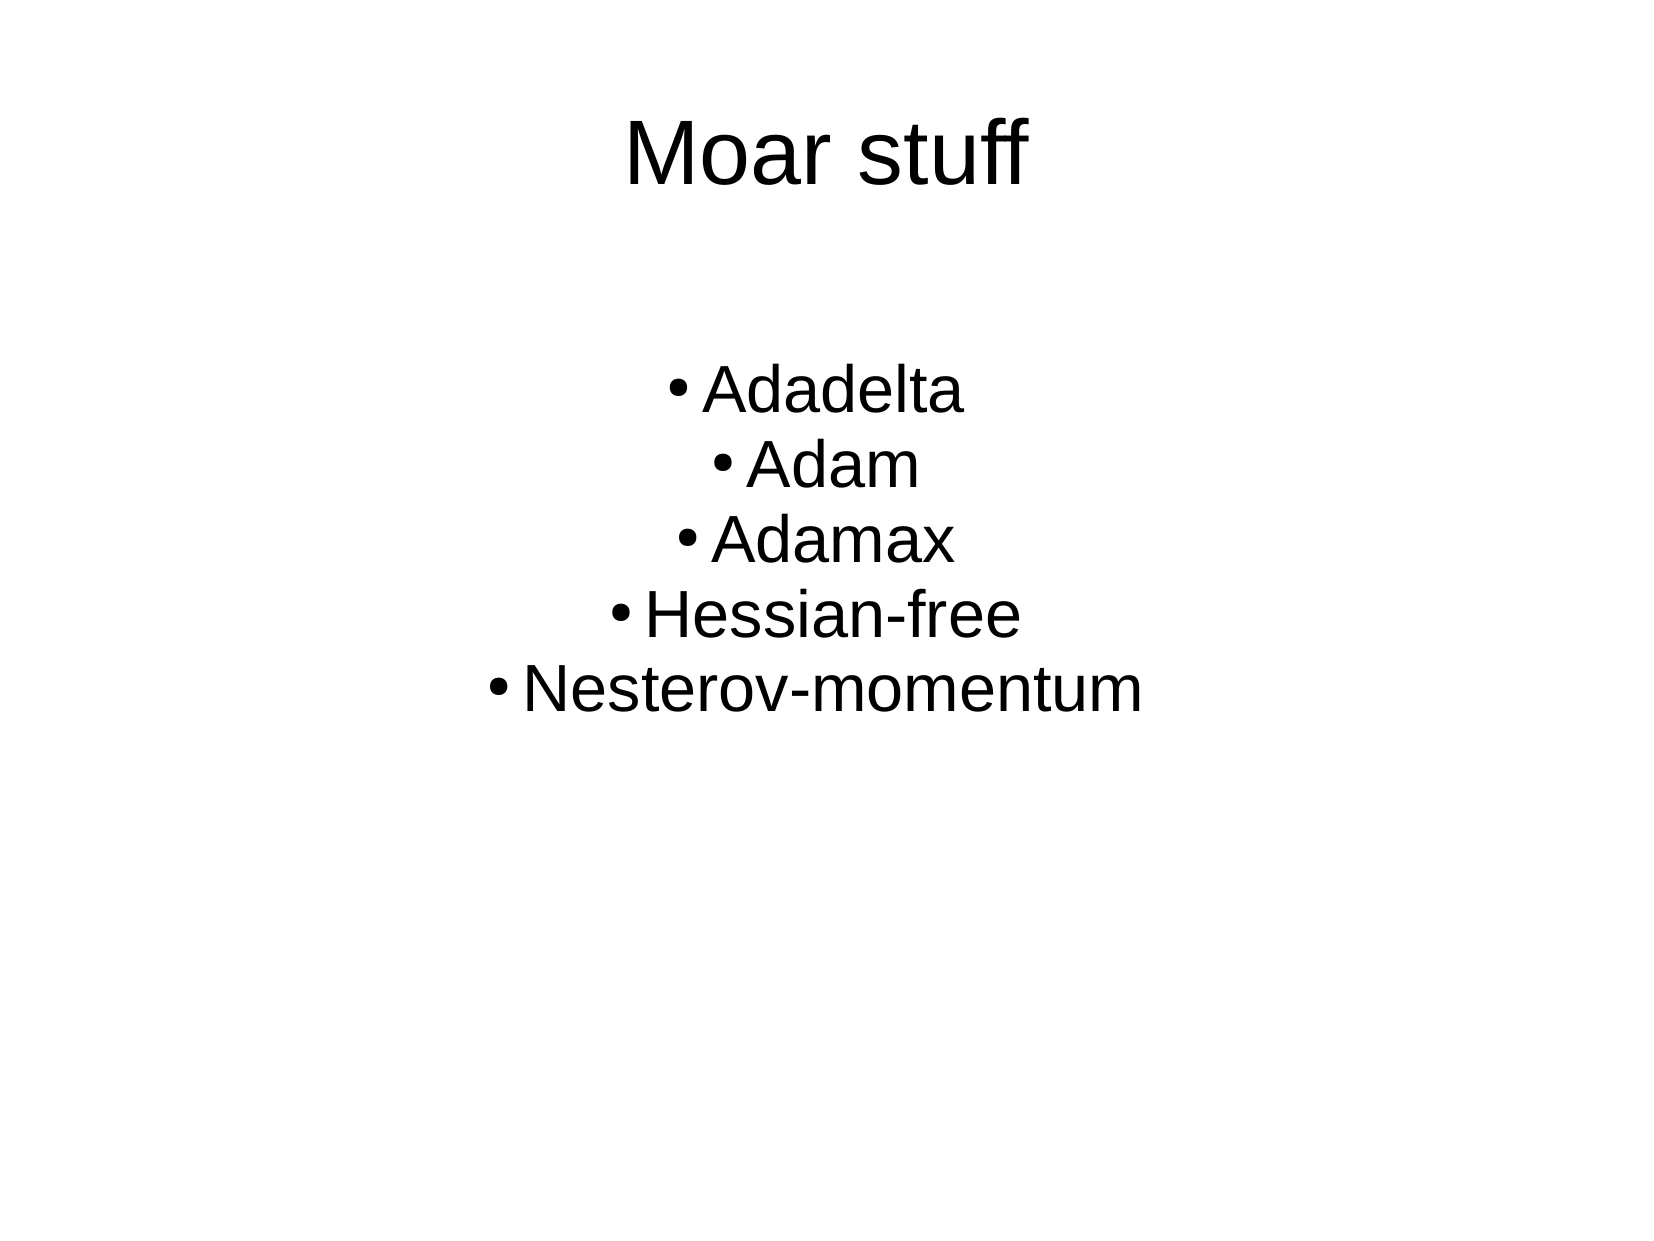

# Moar stuff
Adadelta
Adam
Adamax
Hessian-free
Nesterov-momentum